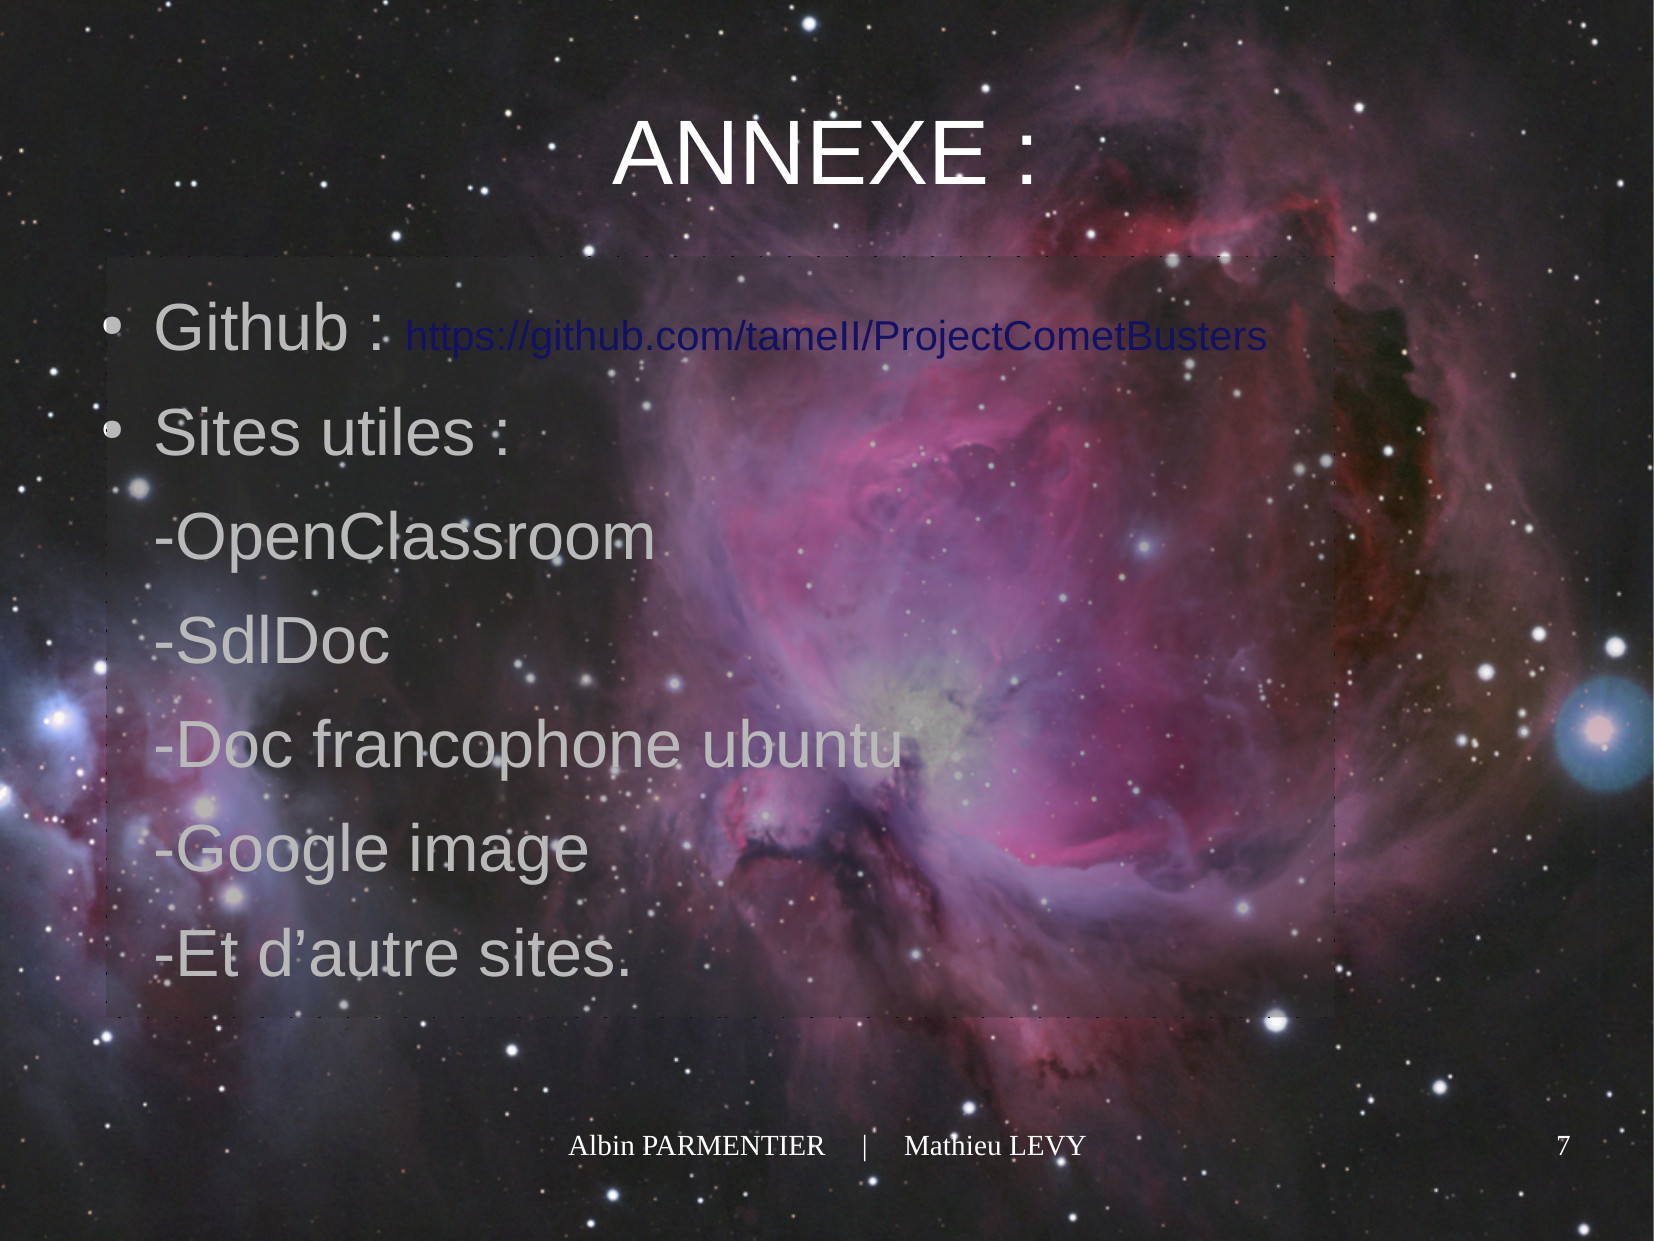

# ANNEXE :
Github : https://github.com/tameII/ProjectCometBusters
Sites utiles :
-OpenClassroom
-SdlDoc
-Doc francophone ubuntu
-Google image
-Et d’autre sites.
Albin PARMENTIER | Mathieu LEVY
7